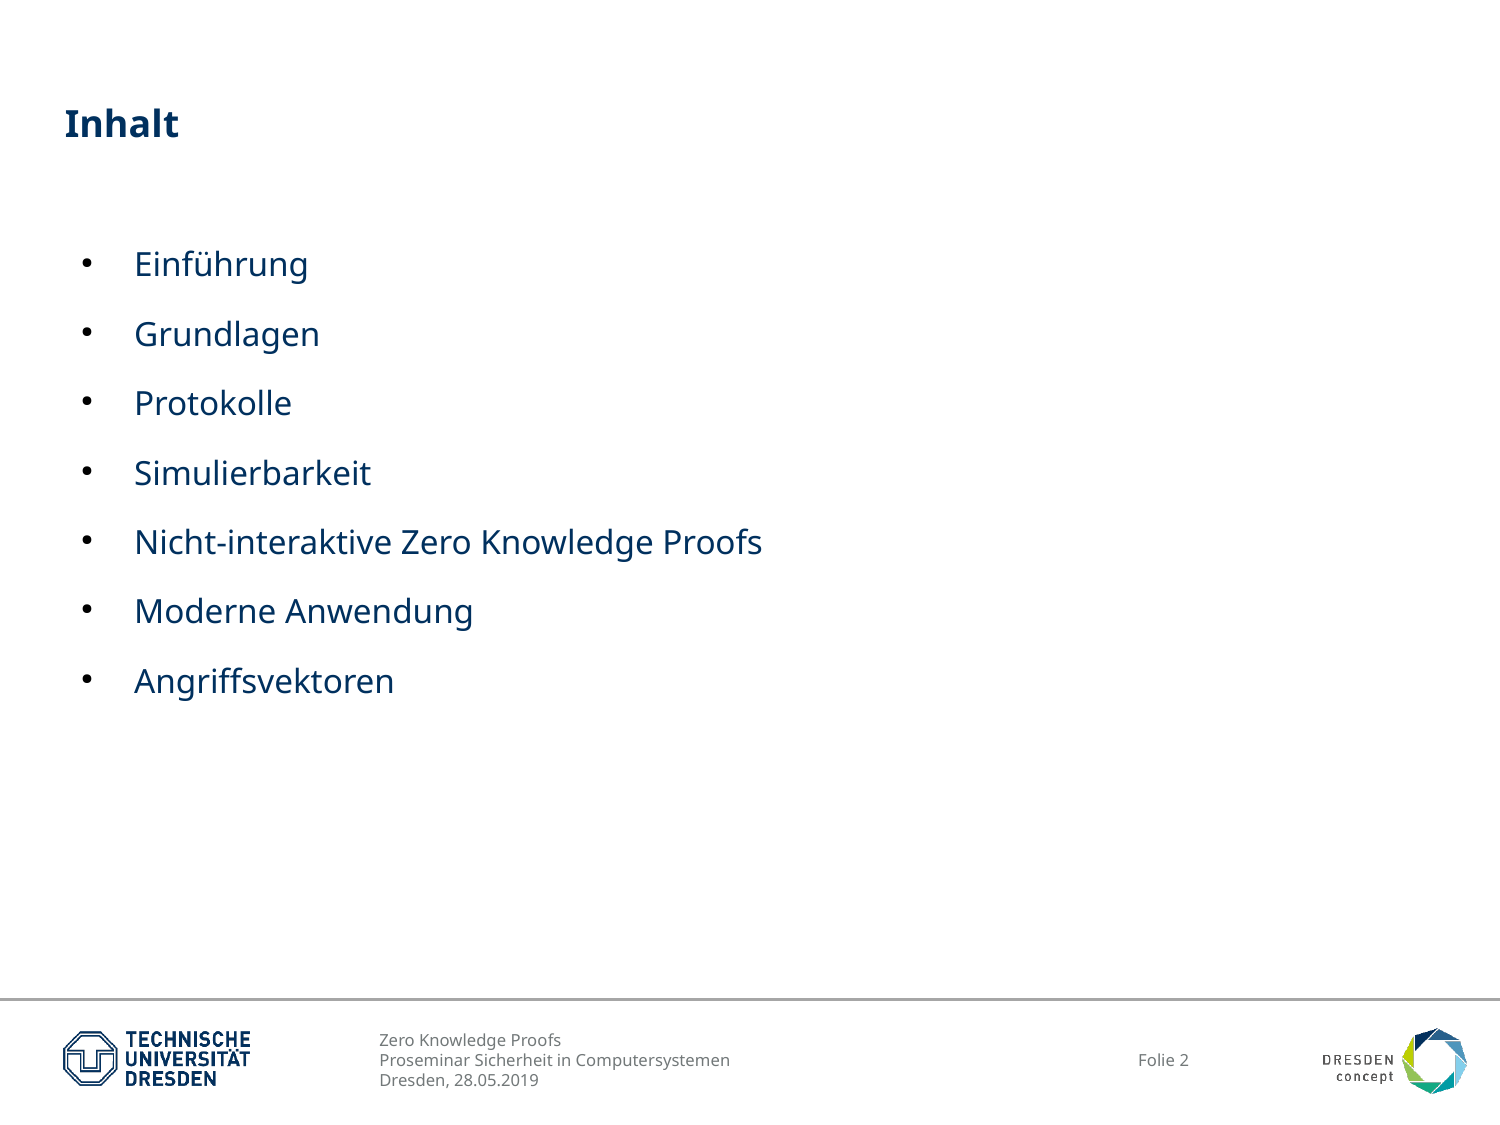

Inhalt
# Einführung
Grundlagen
Protokolle
Simulierbarkeit
Nicht-interaktive Zero Knowledge Proofs
Moderne Anwendung
Angriffsvektoren